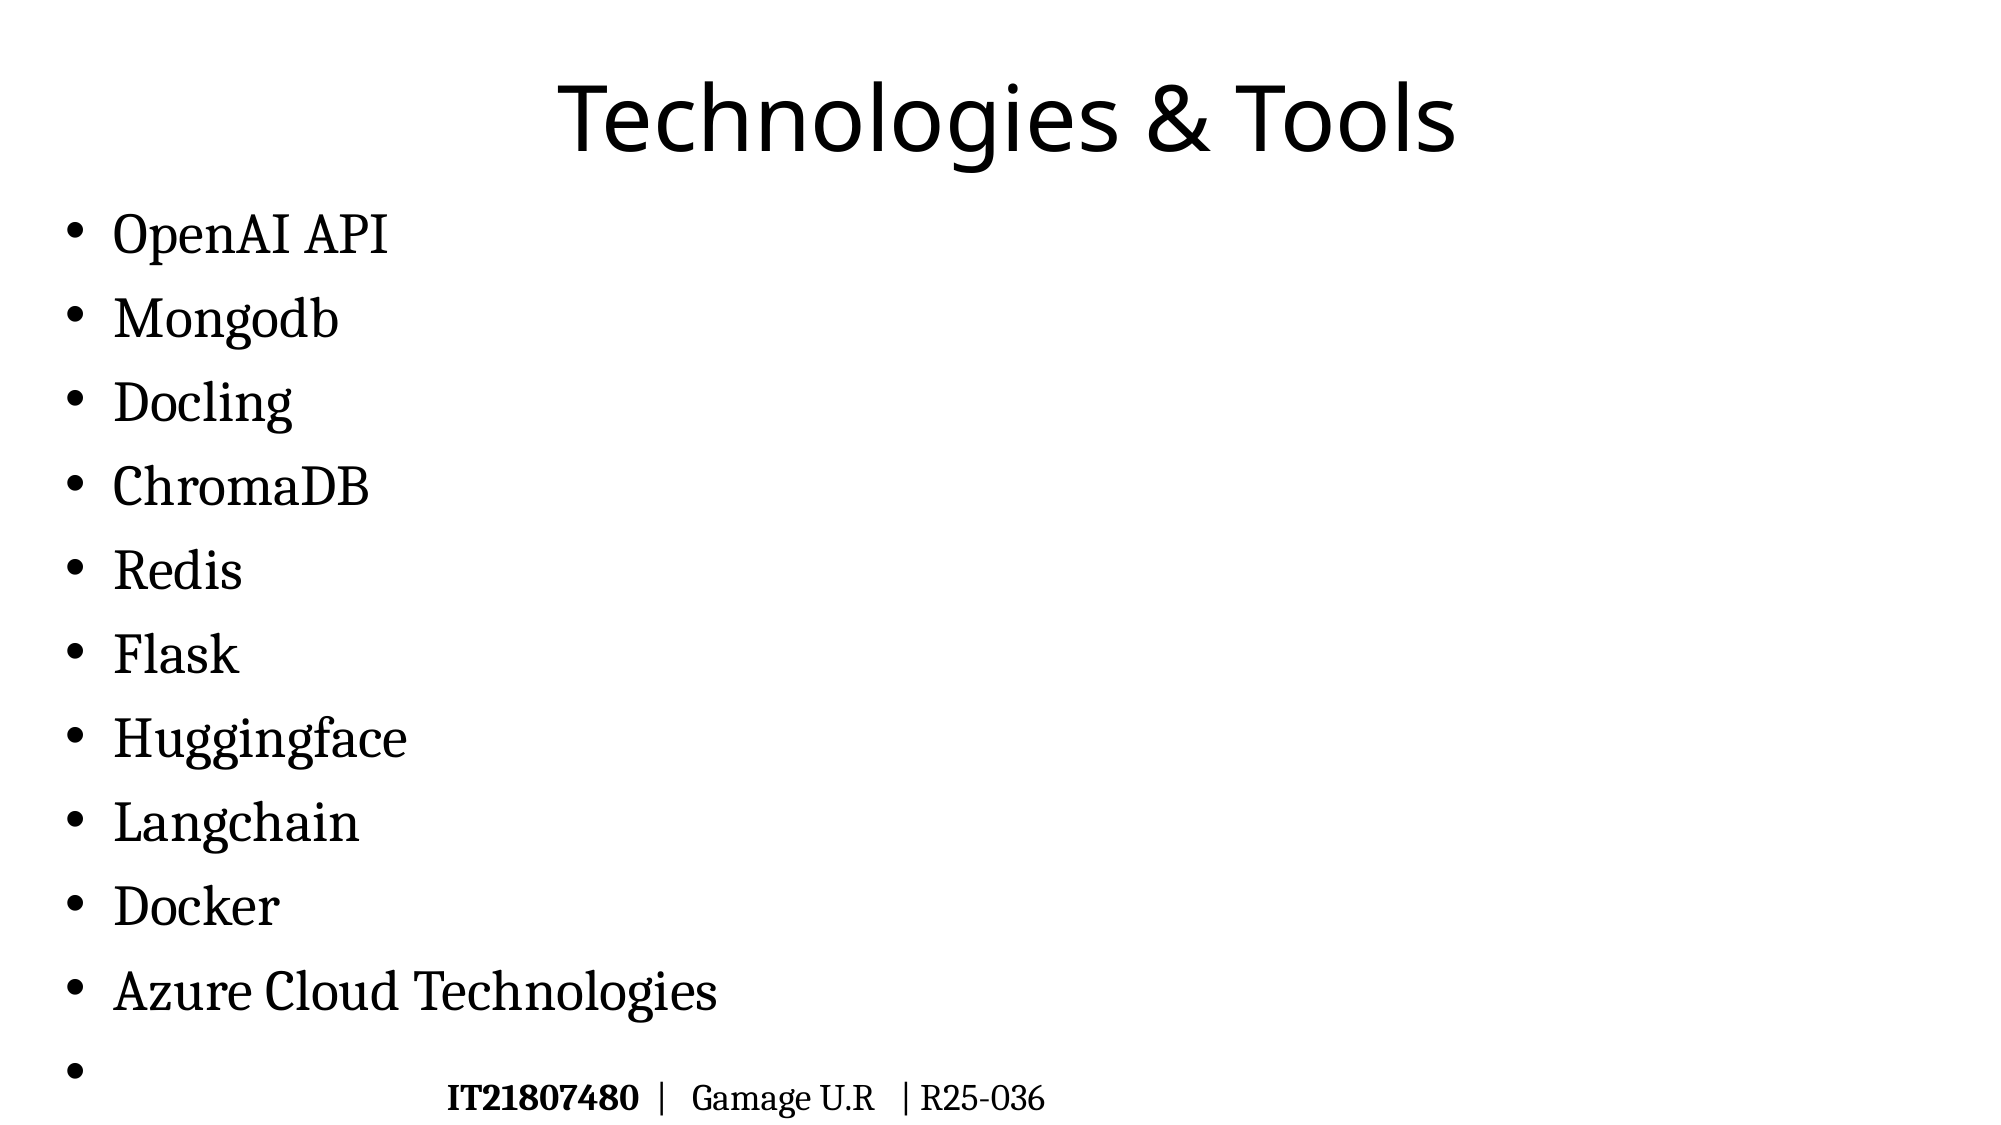

# Technologies & Tools
OpenAI API
Mongodb
Docling
ChromaDB
Redis
Flask
Huggingface
Langchain
Docker
Azure Cloud Technologies
IT21807480 | Gamage U.R  | R25-036